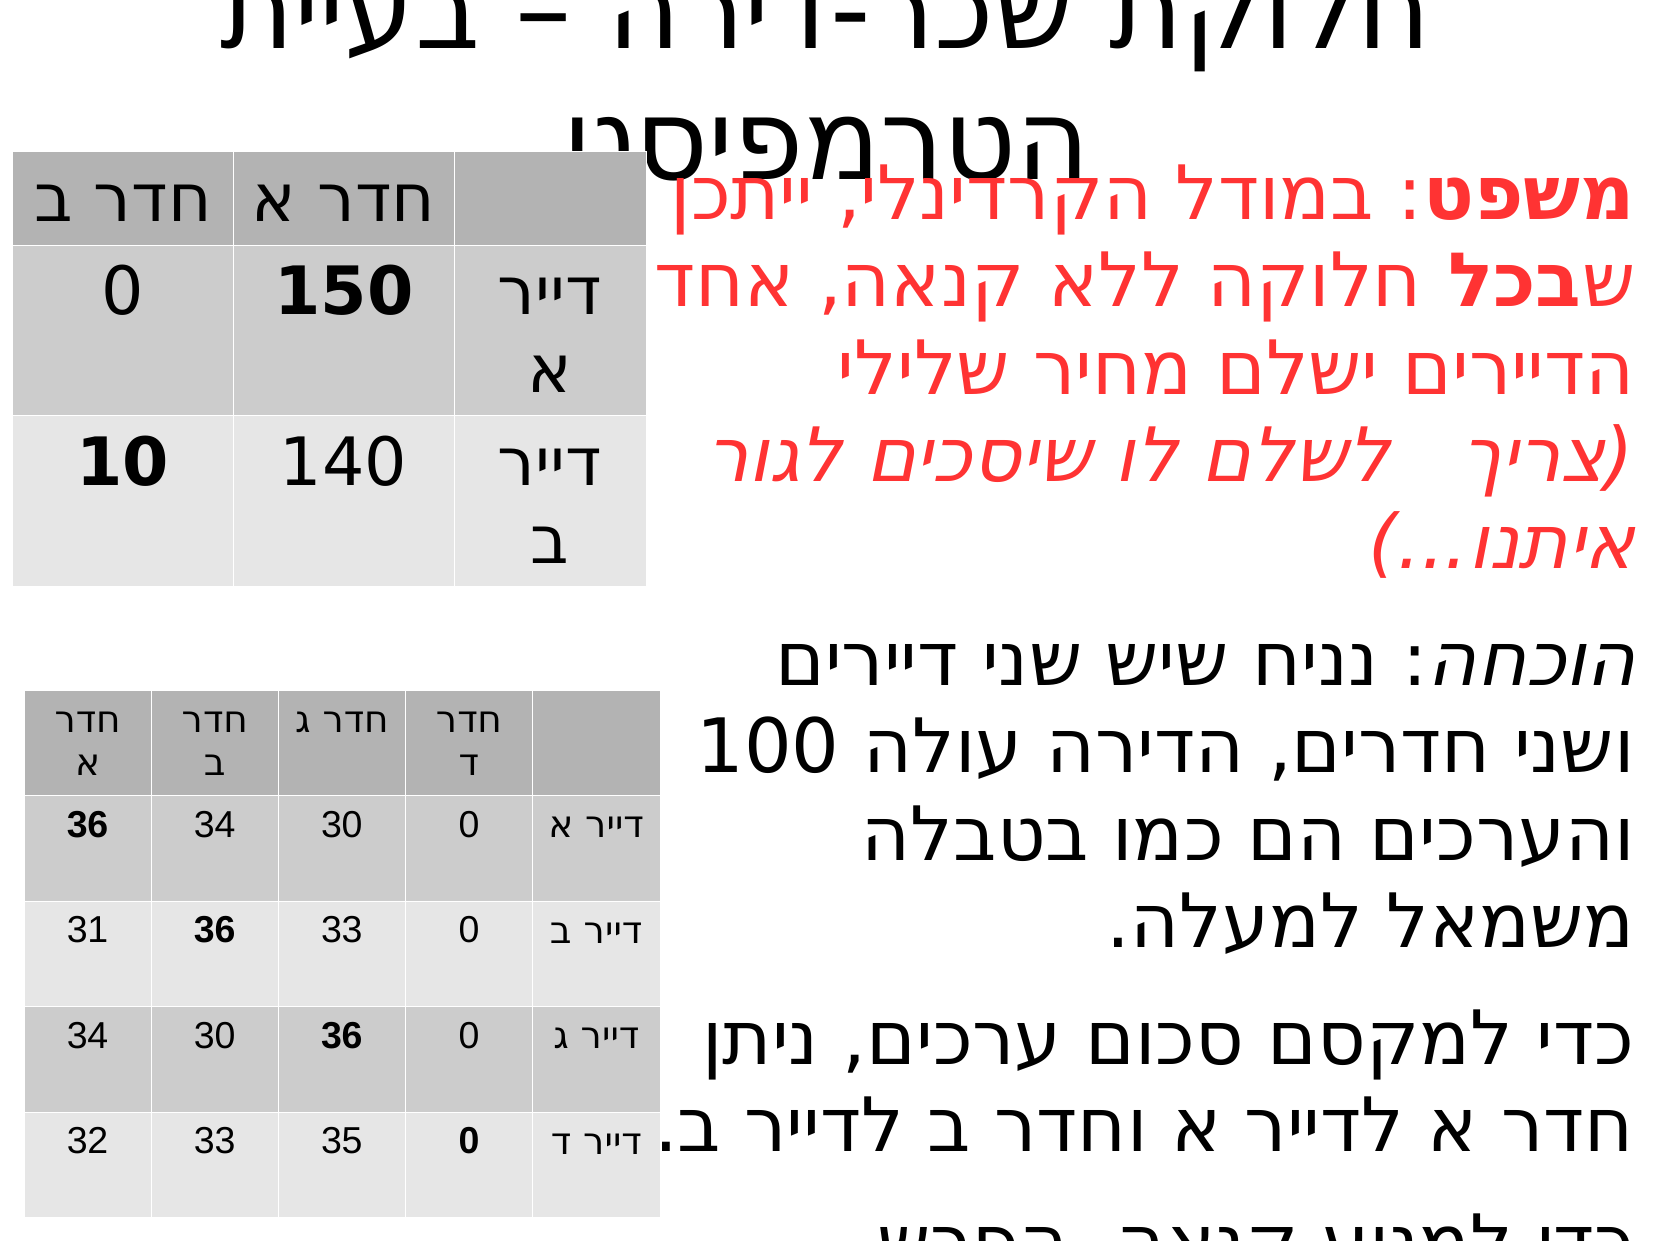

# חלוקת שכר-דירה – בעיית הטרמפיסט
משפט: במודל הקרדינלי, ייתכן שבכל חלוקה ללא קנאה, אחד הדיירים ישלם מחיר שלילי (צריך לשלם לו שיסכים לגור איתנו...)
הוכחה: נניח שיש שני דיירים ושני חדרים, הדירה עולה 100 והערכים הם כמו בטבלה משמאל למעלה.
כדי למקסם סכום ערכים, ניתן חדר א לדייר א וחדר ב לדייר ב.
כדי למנוע קנאה, הפרש המחירים צריך להיות 130. דייר ב מקבל 15!
| חדר ב | חדר א | |
| --- | --- | --- |
| 0 | 150 | דייר א |
| 10 | 140 | דייר ב |
| חדר א | חדר ב | חדר ג | חדר ד | |
| --- | --- | --- | --- | --- |
| 36 | 34 | 30 | 0 | דייר א |
| 31 | 36 | 33 | 0 | דייר ב |
| 34 | 30 | 36 | 0 | דייר ג |
| 32 | 33 | 35 | 0 | דייר ד |